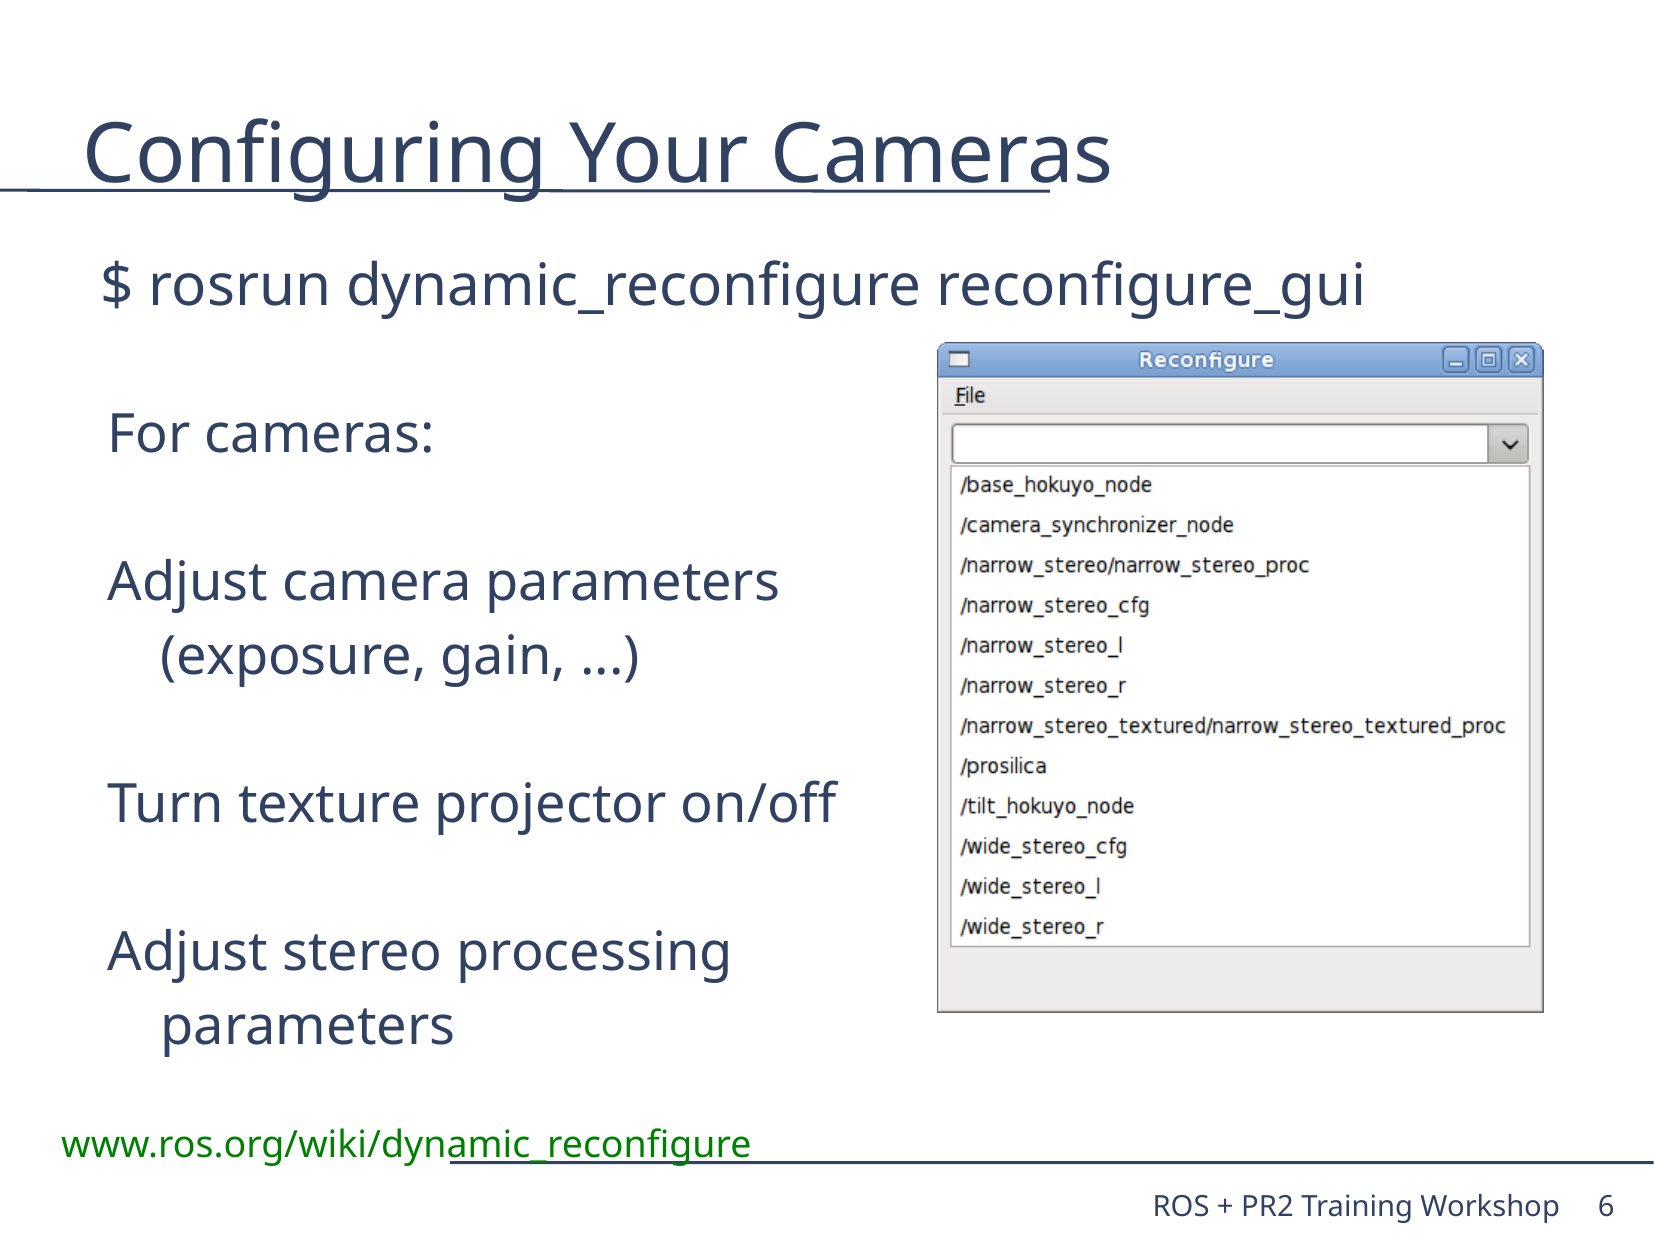

# Configuring Your Cameras
$ rosrun dynamic_reconfigure reconfigure_gui
For cameras:
Adjust camera parameters (exposure, gain, ...)
Turn texture projector on/off
Adjust stereo processing parameters
www.ros.org/wiki/dynamic_reconfigure